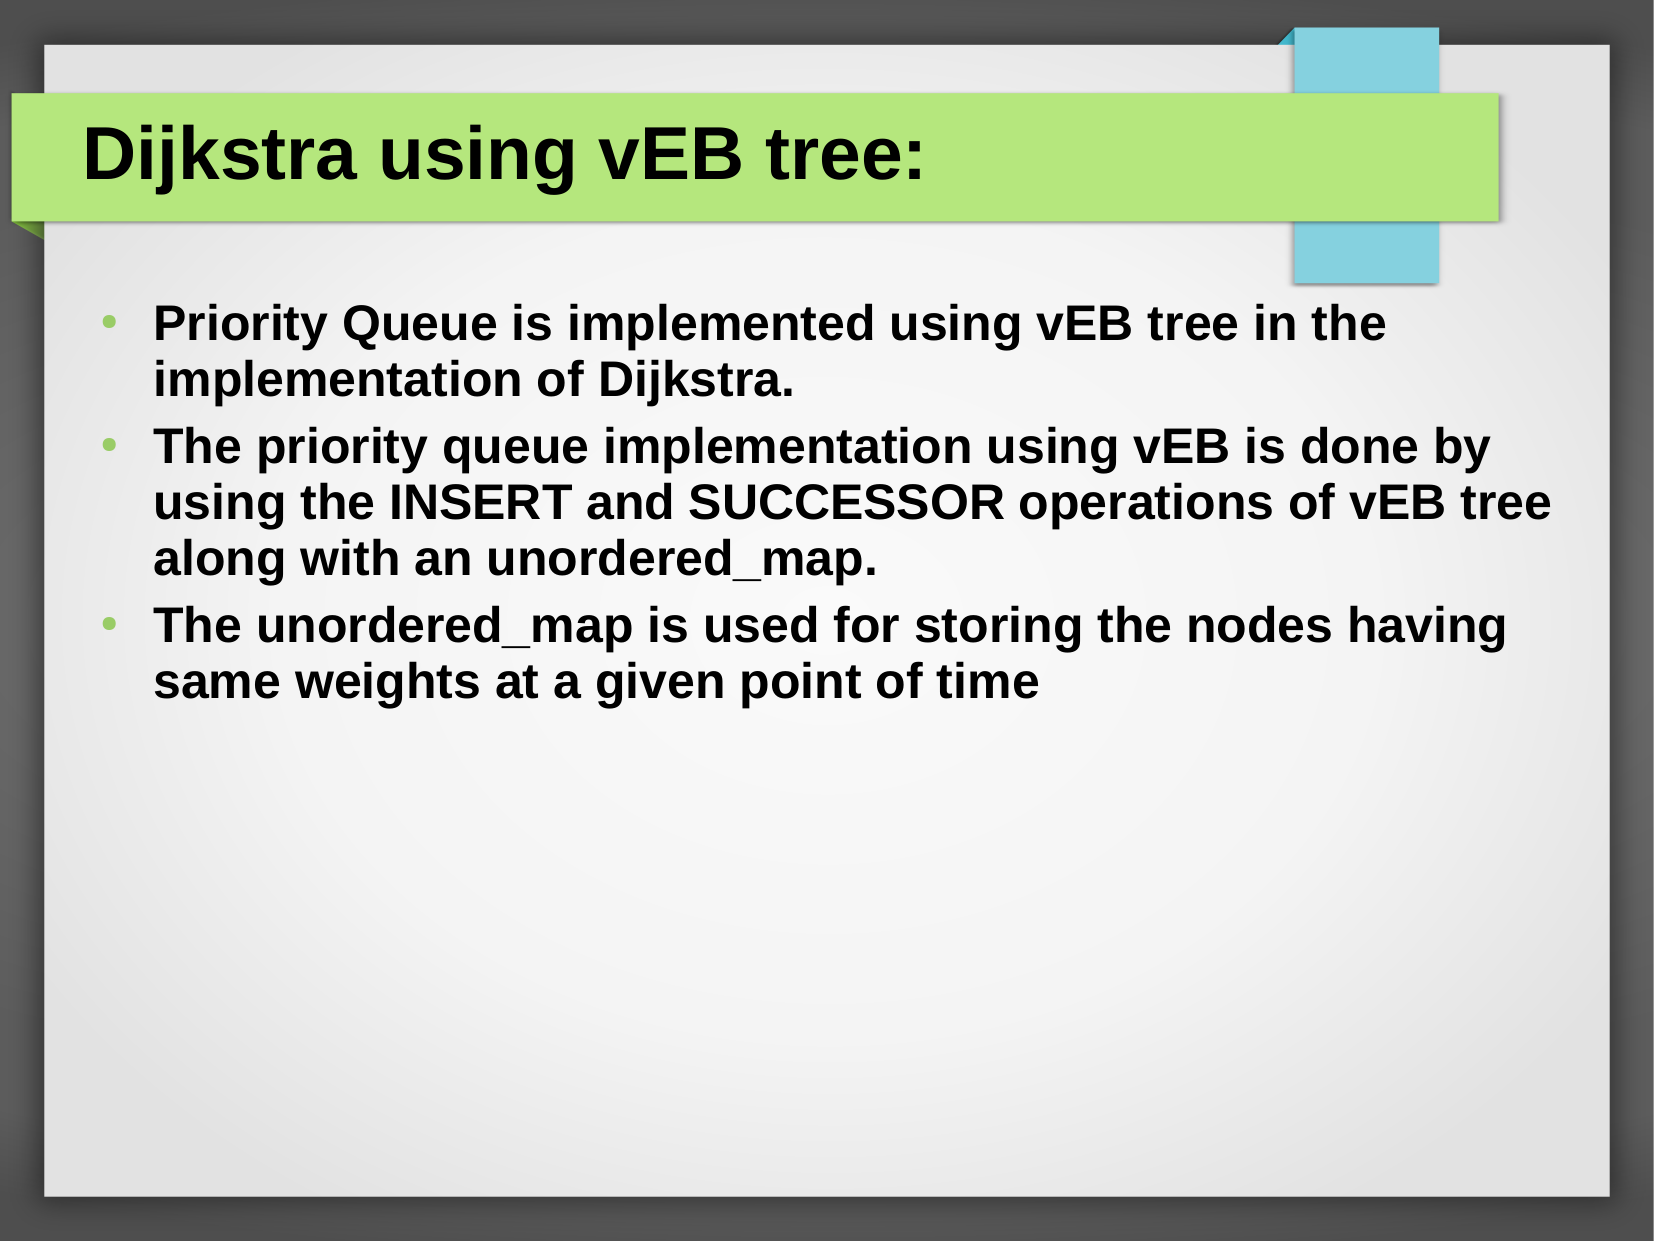

# Dijkstra using vEB tree:
Priority Queue is implemented using vEB tree in the implementation of Dijkstra.
The priority queue implementation using vEB is done by using the INSERT and SUCCESSOR operations of vEB tree along with an unordered_map.
The unordered_map is used for storing the nodes having same weights at a given point of time